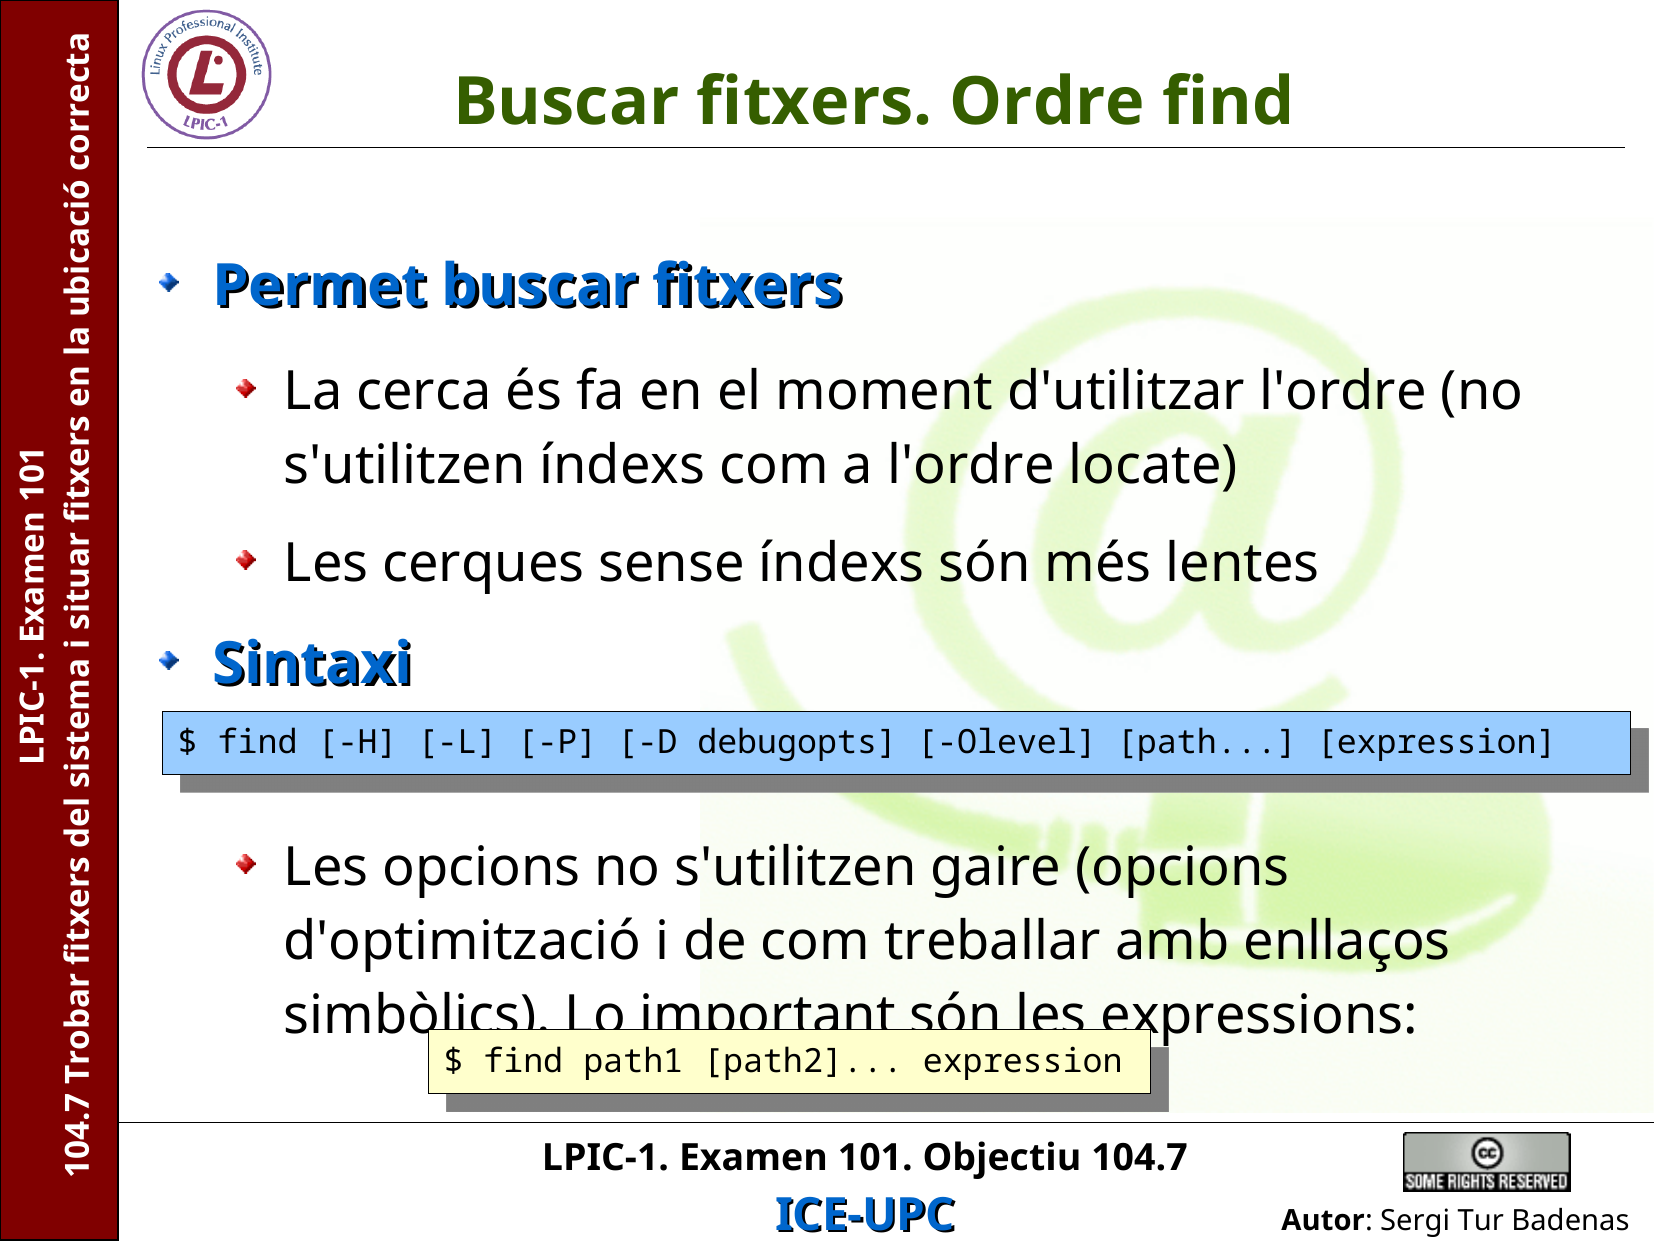

# Buscar fitxers. Ordre find
Permet buscar fitxers
La cerca és fa en el moment d'utilitzar l'ordre (no s'utilitzen índexs com a l'ordre locate)
Les cerques sense índexs són més lentes
Sintaxi
Les opcions no s'utilitzen gaire (opcions d'optimització i de com treballar amb enllaços simbòlics). Lo important són les expressions:
$ find [-H] [-L] [-P] [-D debugopts] [-Olevel] [path...] [expression]
$ find path1 [path2]... expression